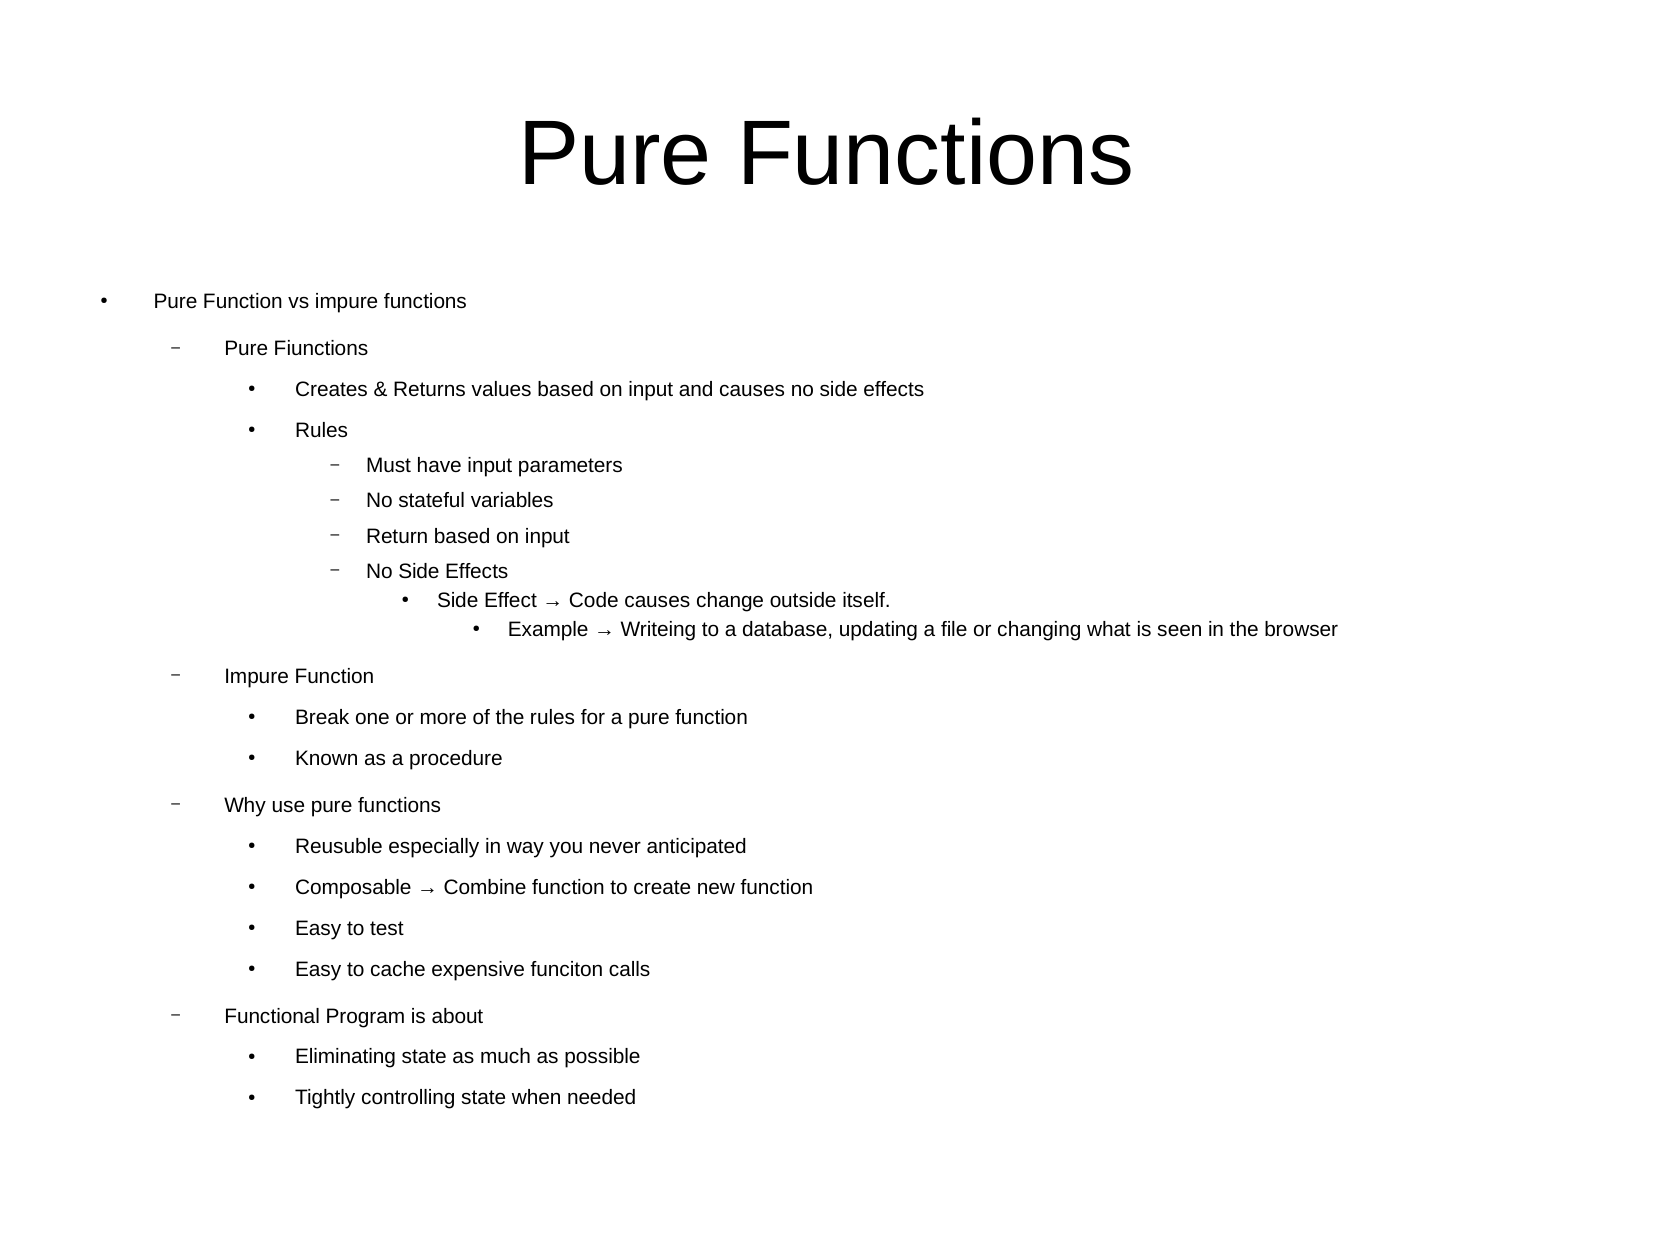

# Pure Functions
Pure Function vs impure functions
Pure Fiunctions
Creates & Returns values based on input and causes no side effects
Rules
Must have input parameters
No stateful variables
Return based on input
No Side Effects
Side Effect → Code causes change outside itself.
Example → Writeing to a database, updating a file or changing what is seen in the browser
Impure Function
Break one or more of the rules for a pure function
Known as a procedure
Why use pure functions
Reusuble especially in way you never anticipated
Composable → Combine function to create new function
Easy to test
Easy to cache expensive funciton calls
Functional Program is about
Eliminating state as much as possible
Tightly controlling state when needed